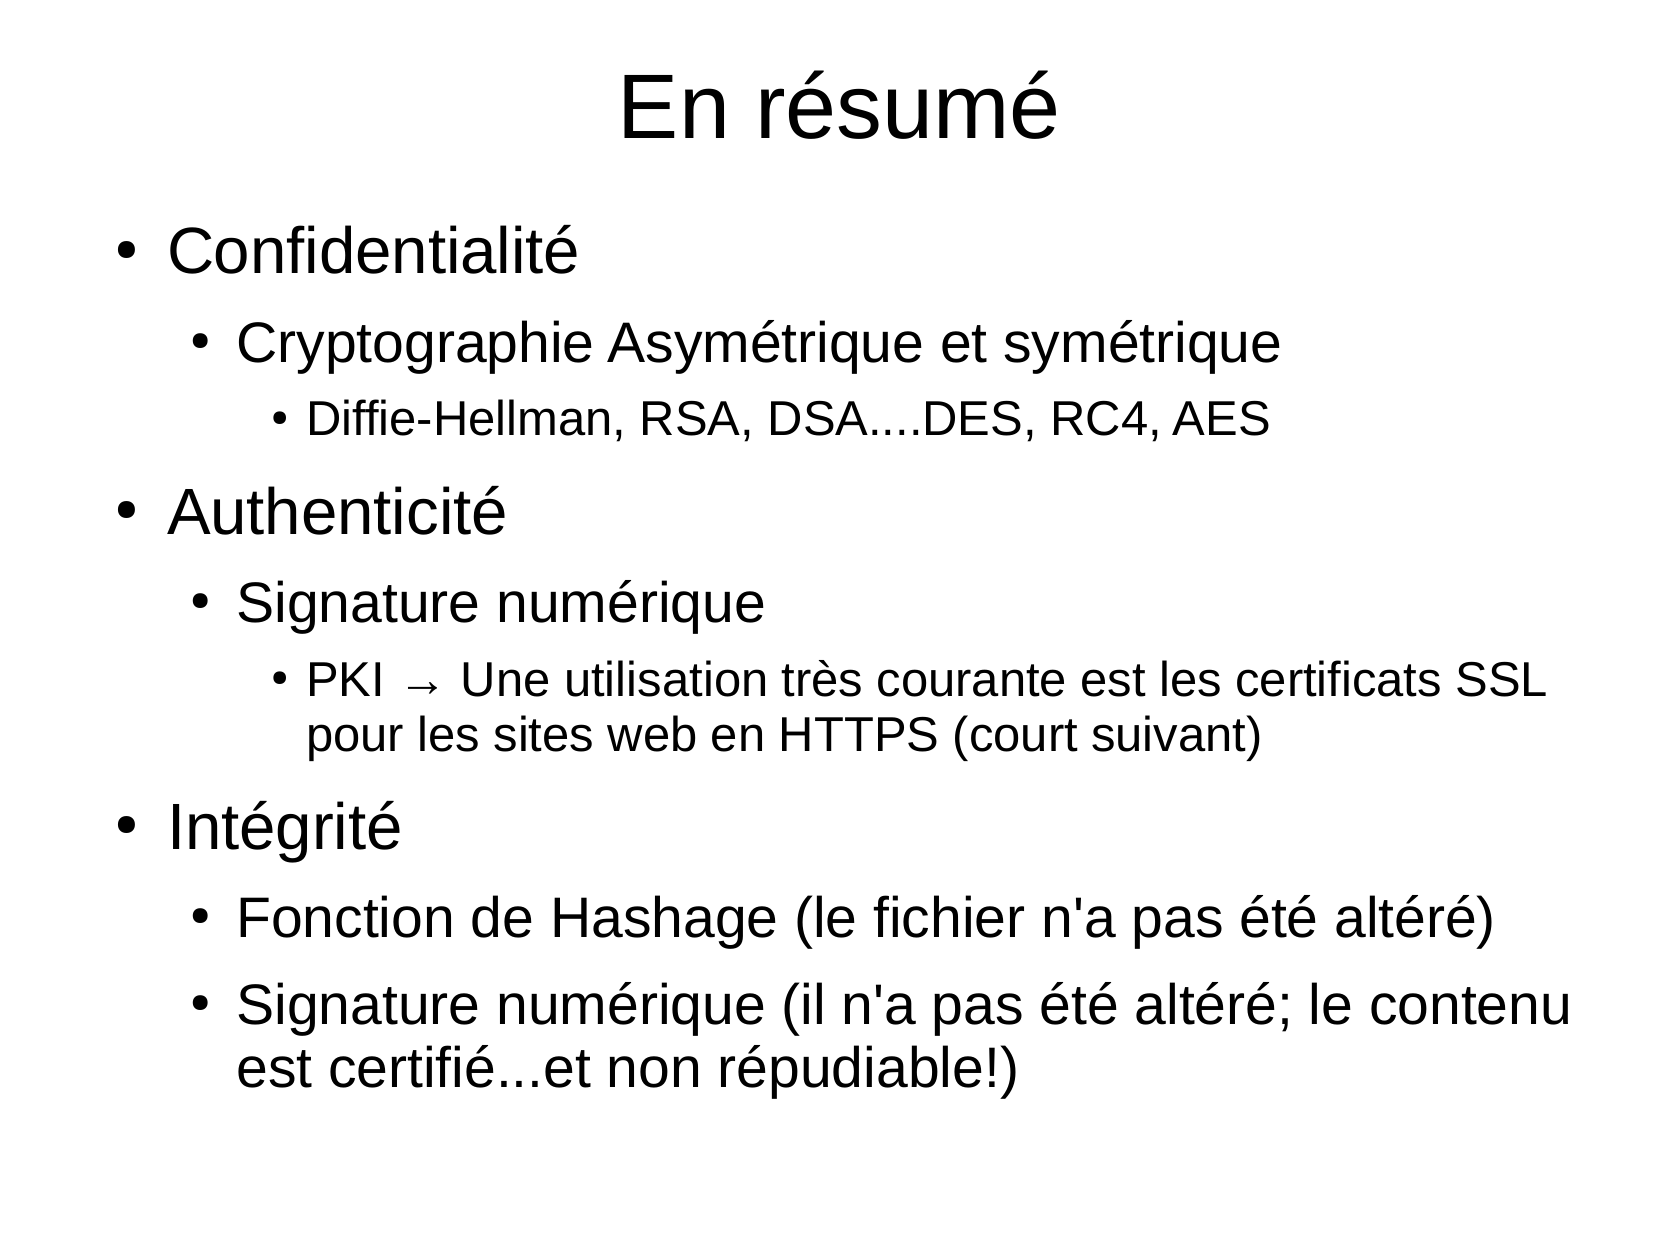

# En résumé
Confidentialité
Cryptographie Asymétrique et symétrique
Diffie-Hellman, RSA, DSA....DES, RC4, AES
Authenticité
Signature numérique
PKI → Une utilisation très courante est les certificats SSL pour les sites web en HTTPS (court suivant)
Intégrité
Fonction de Hashage (le fichier n'a pas été altéré)
Signature numérique (il n'a pas été altéré; le contenu est certifié...et non répudiable!)